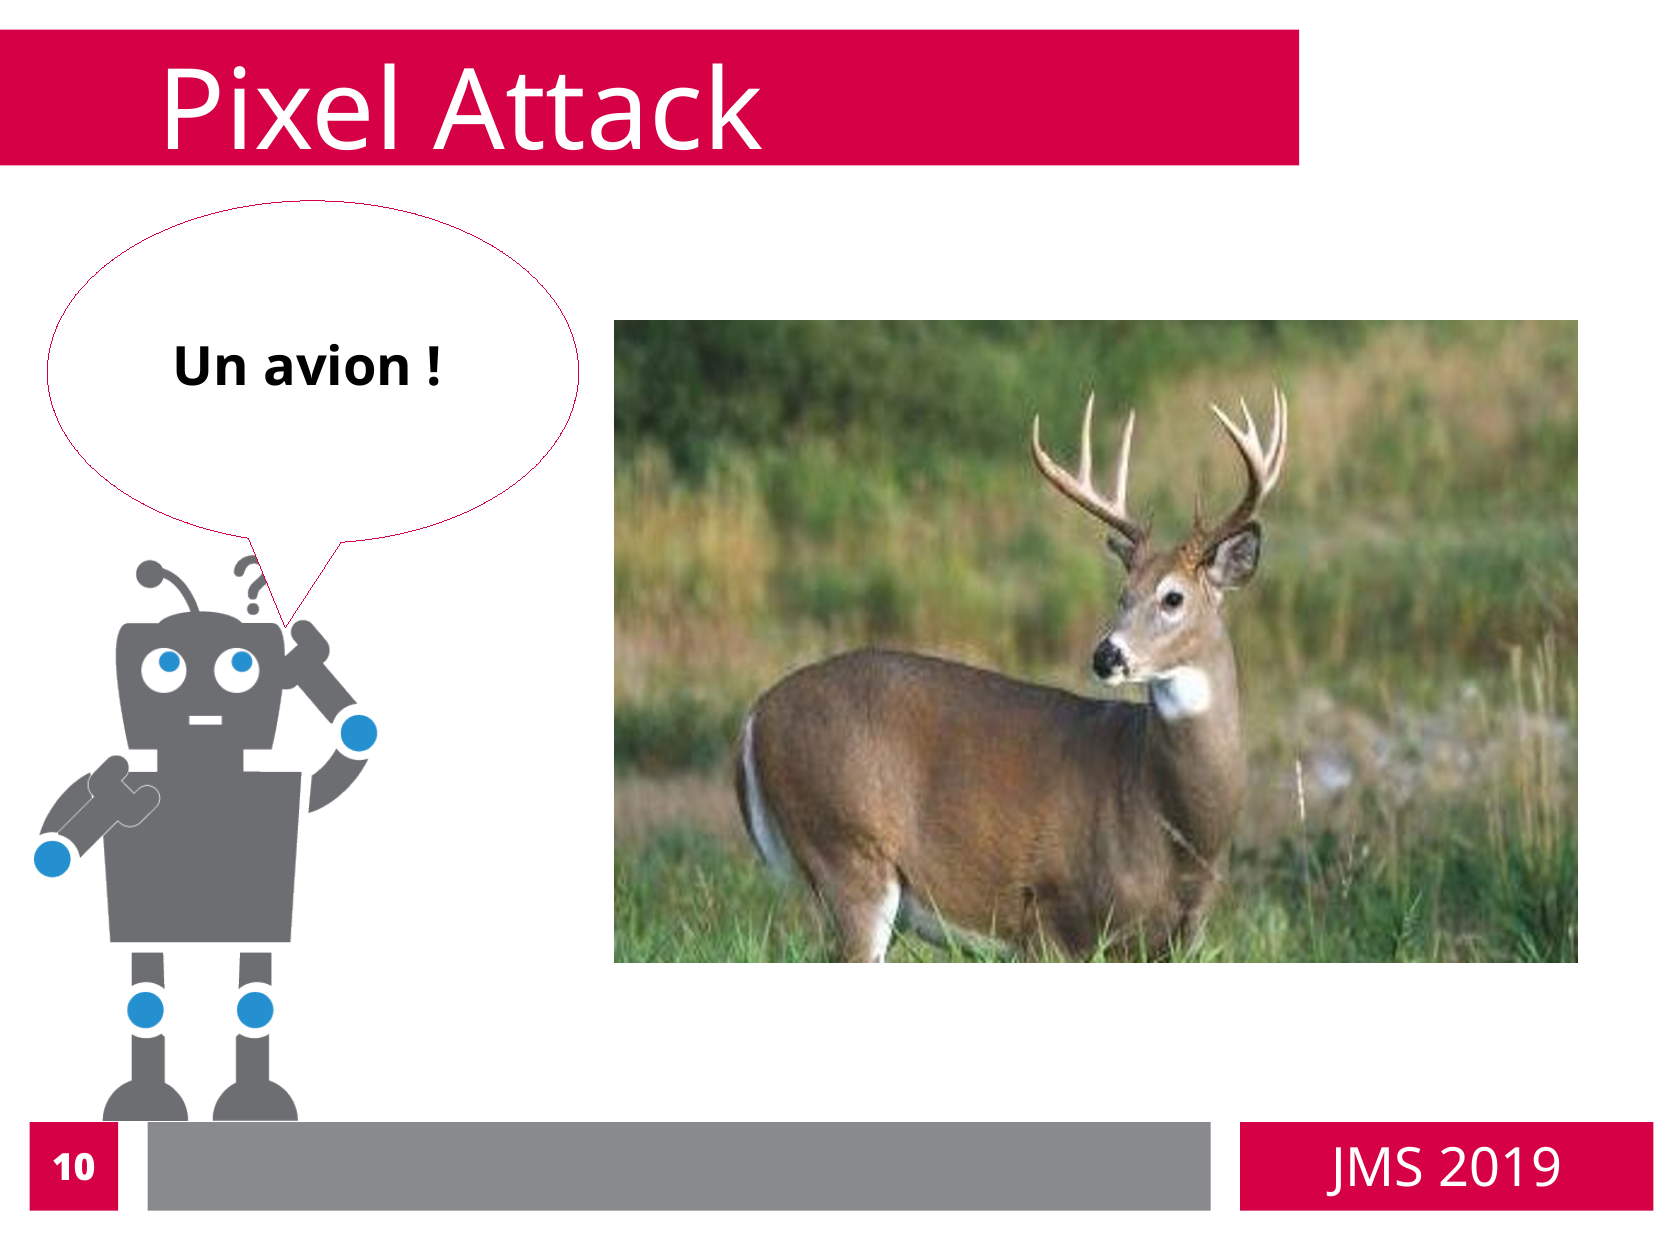

# Pixel Attack
Un avion !
10